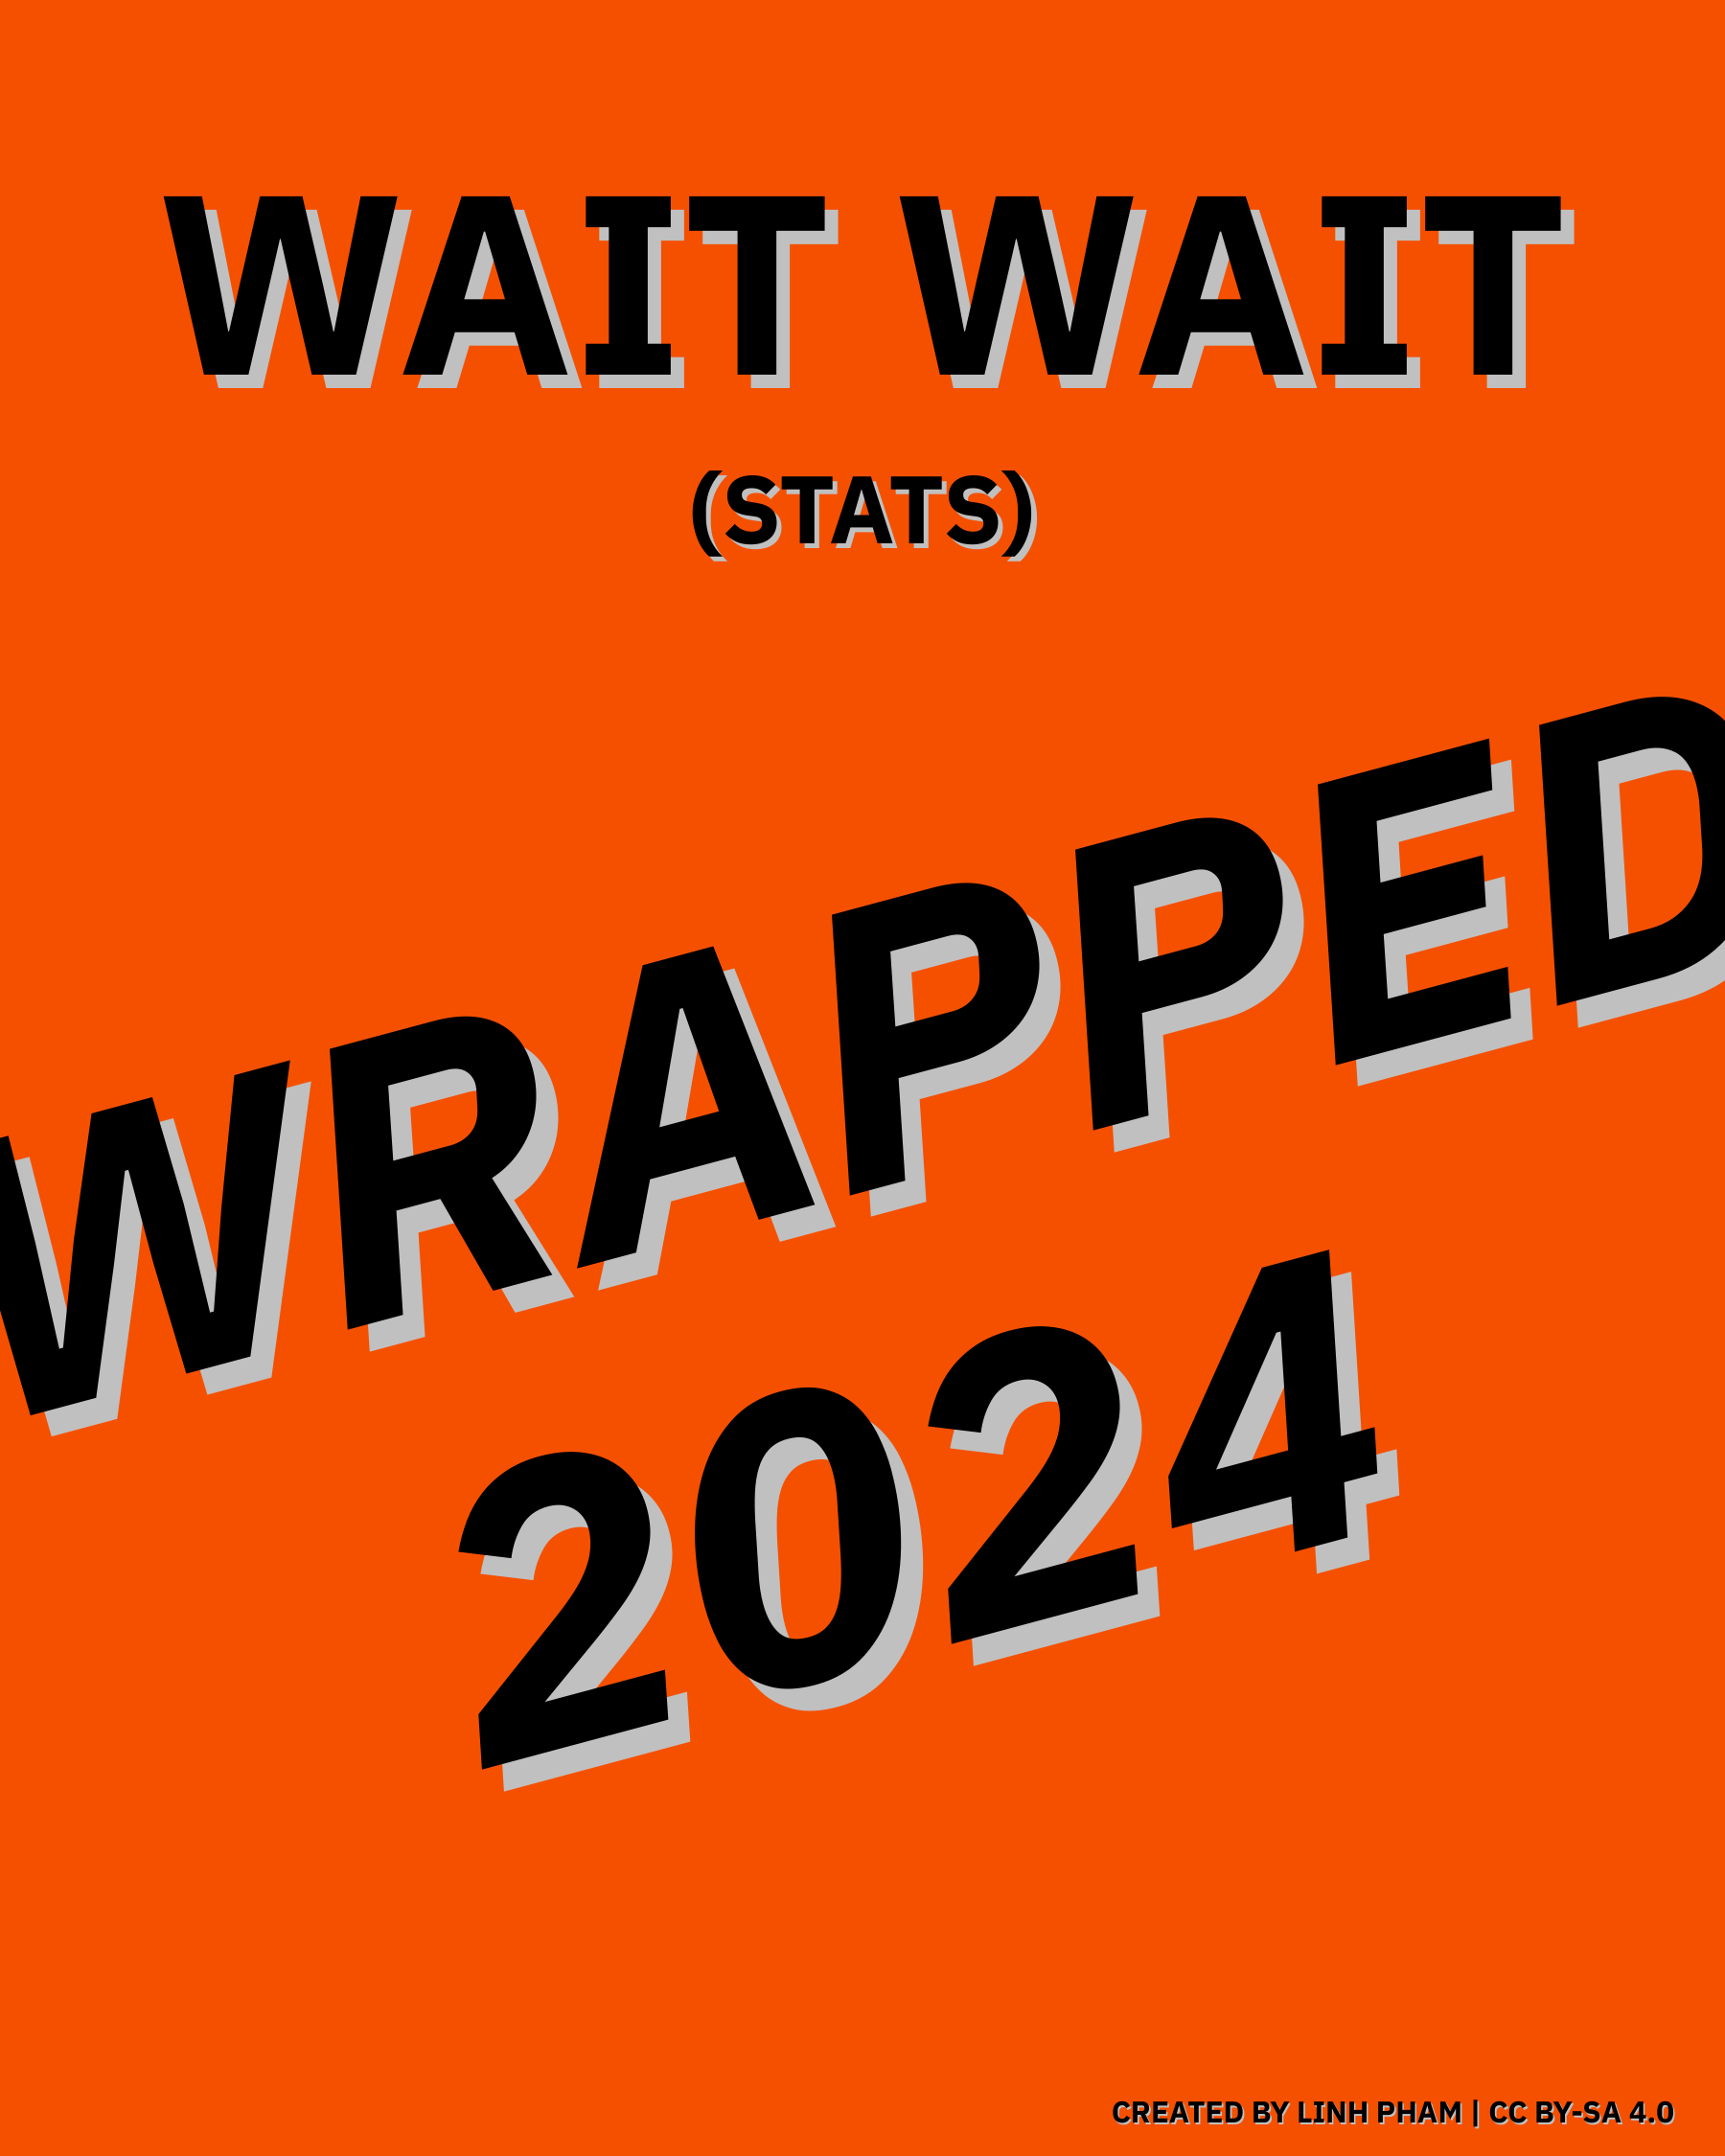

WAIT WAIT
(STATS)
WRAPPED
2024
Created by Linh Pham | CC BY-SA 4.0